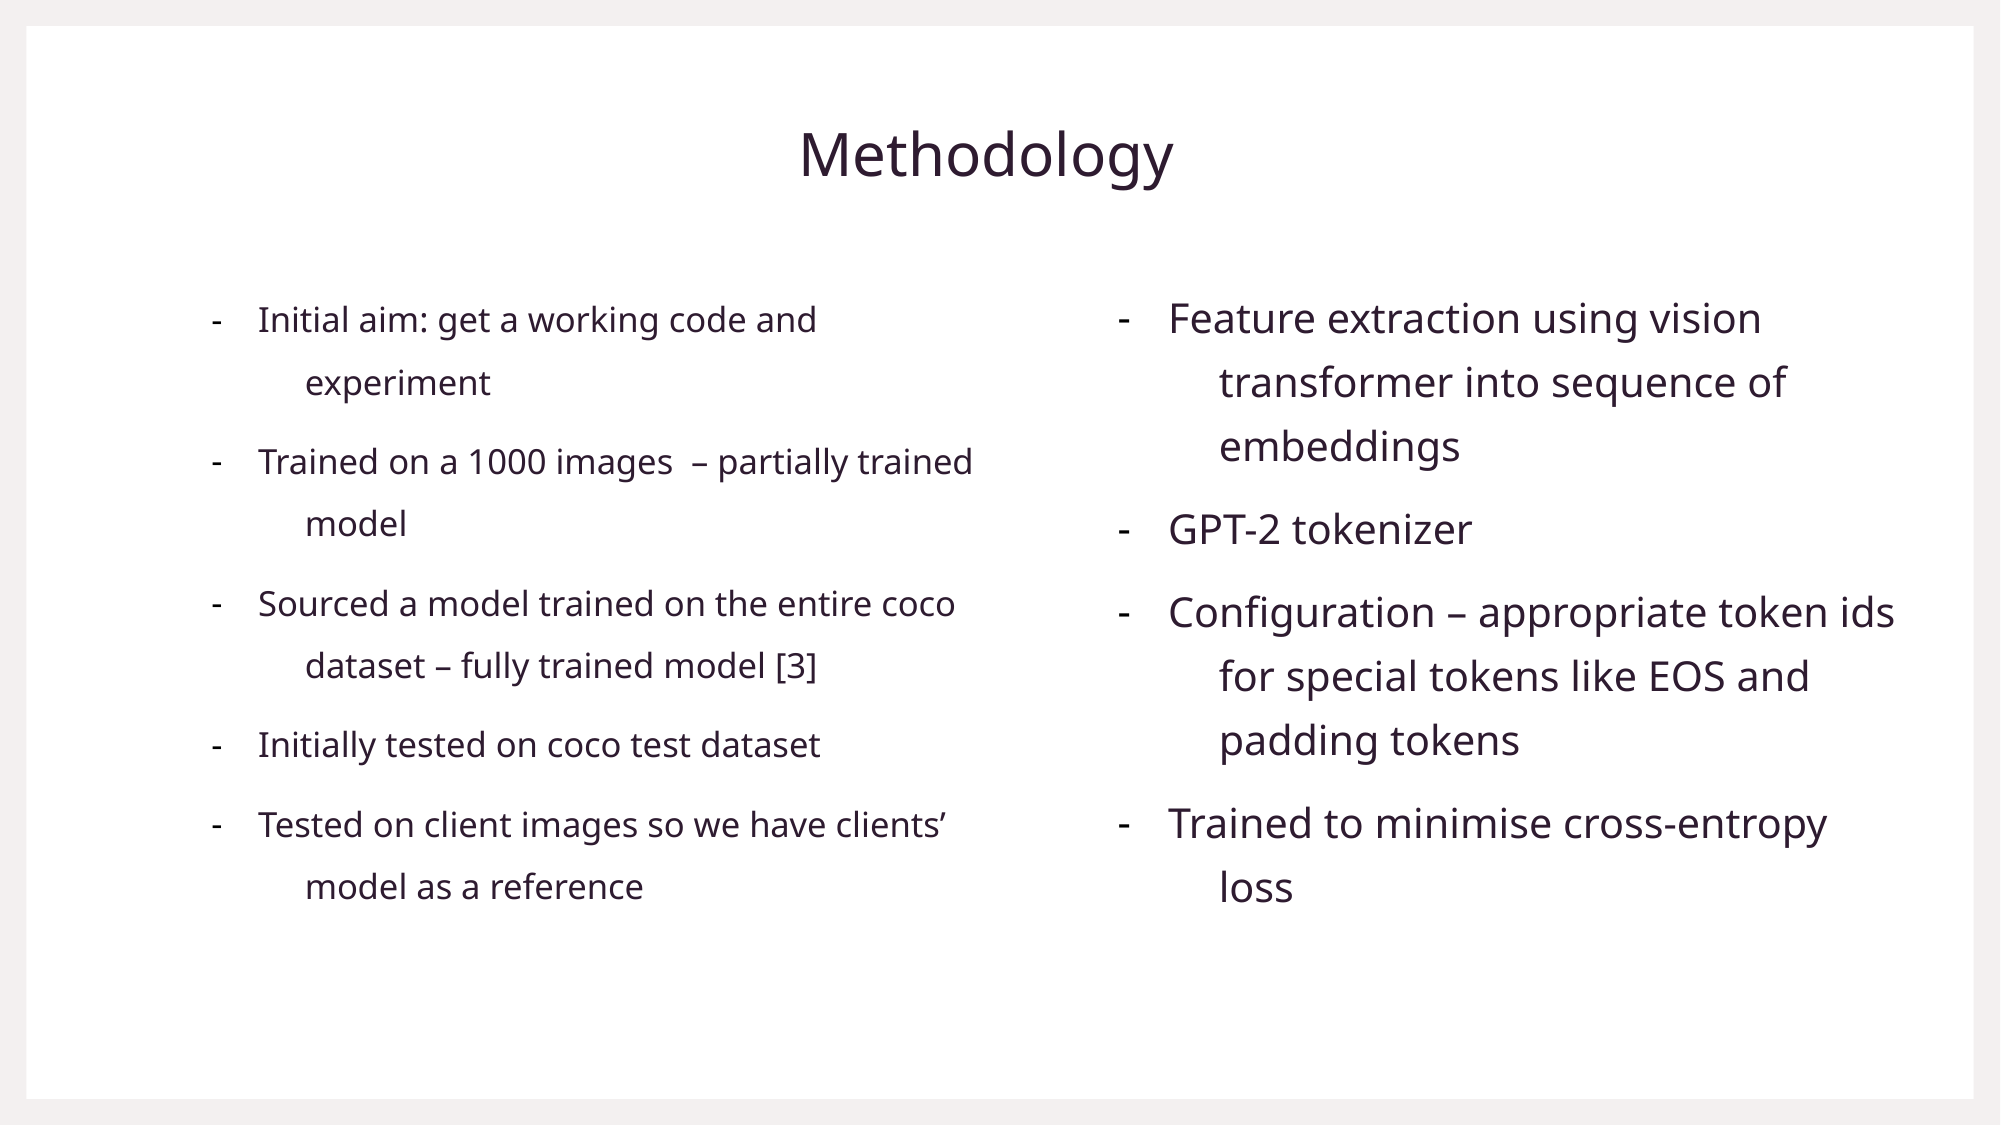

# Methodology
Initial aim: get a working code and experiment
Trained on a 1000 images – partially trained model
Sourced a model trained on the entire coco dataset – fully trained model [3]
Initially tested on coco test dataset
Tested on client images so we have clients’ model as a reference
Feature extraction using vision transformer into sequence of embeddings
GPT-2 tokenizer
Configuration – appropriate token ids for special tokens like EOS and padding tokens
Trained to minimise cross-entropy loss